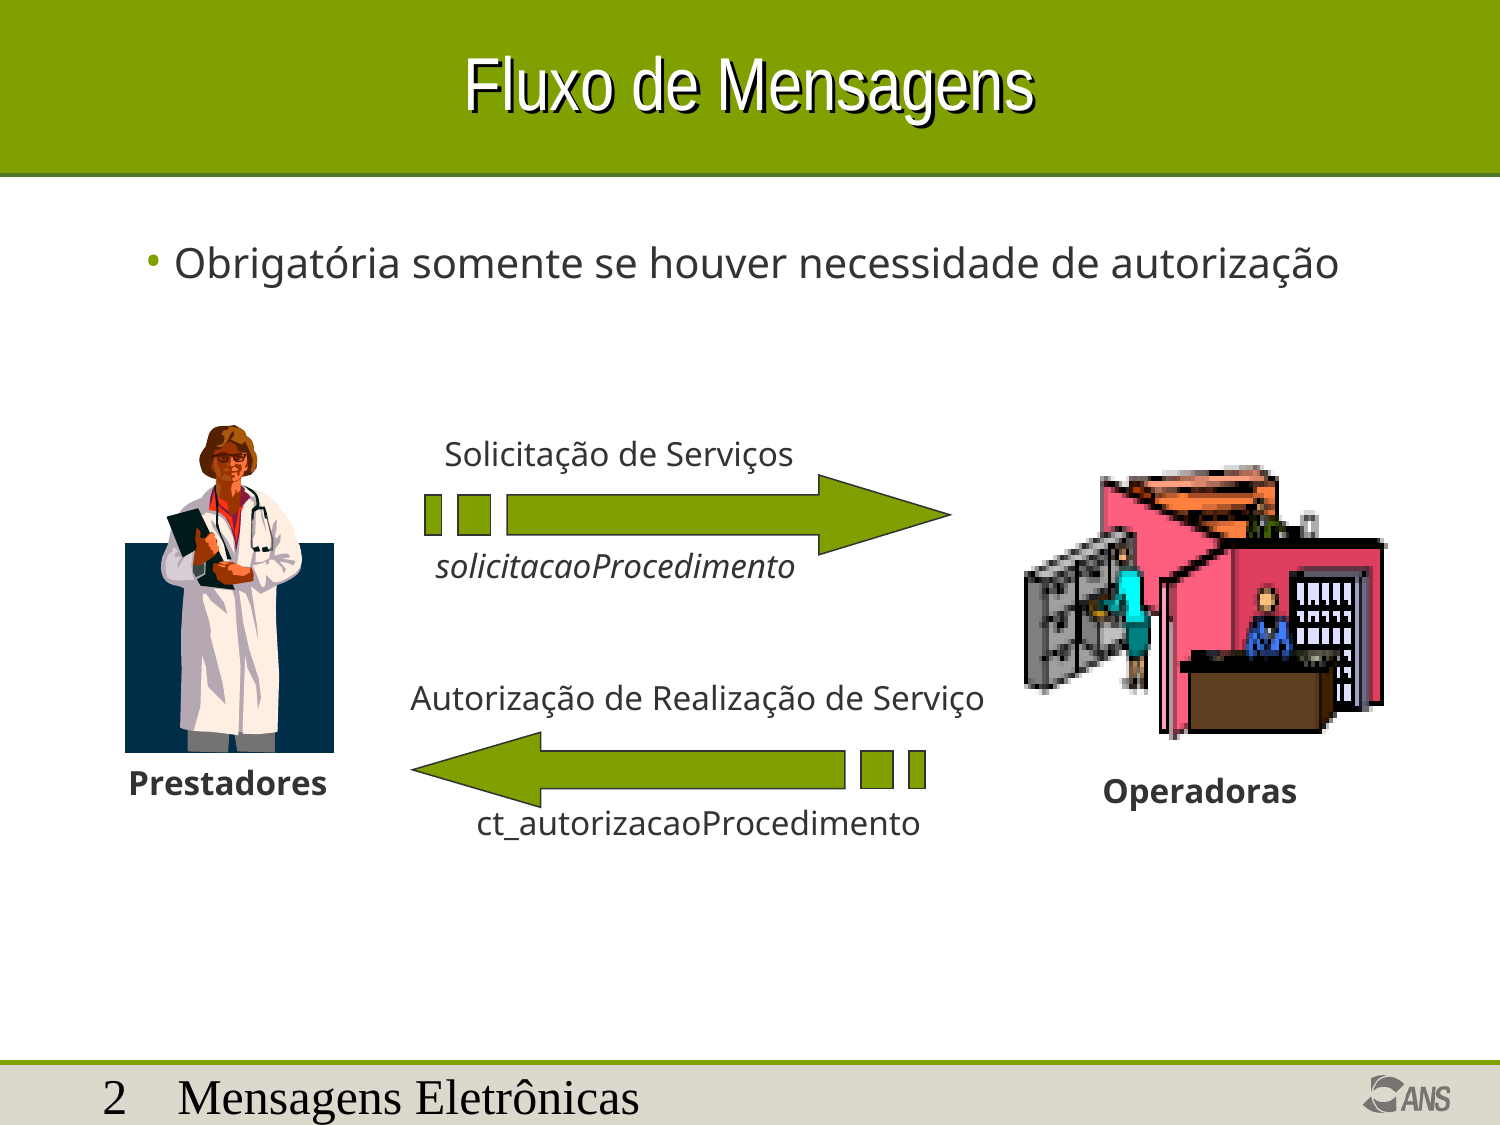

# Fluxo de Mensagens
 Obrigatória somente se houver necessidade de autorização
Prestadores
Solicitação de Serviços
solicitacaoProcedimento
Operadoras
Autorização de Realização de Serviço
ct_autorizacaoProcedimento
20
Mensagens Eletrônicas